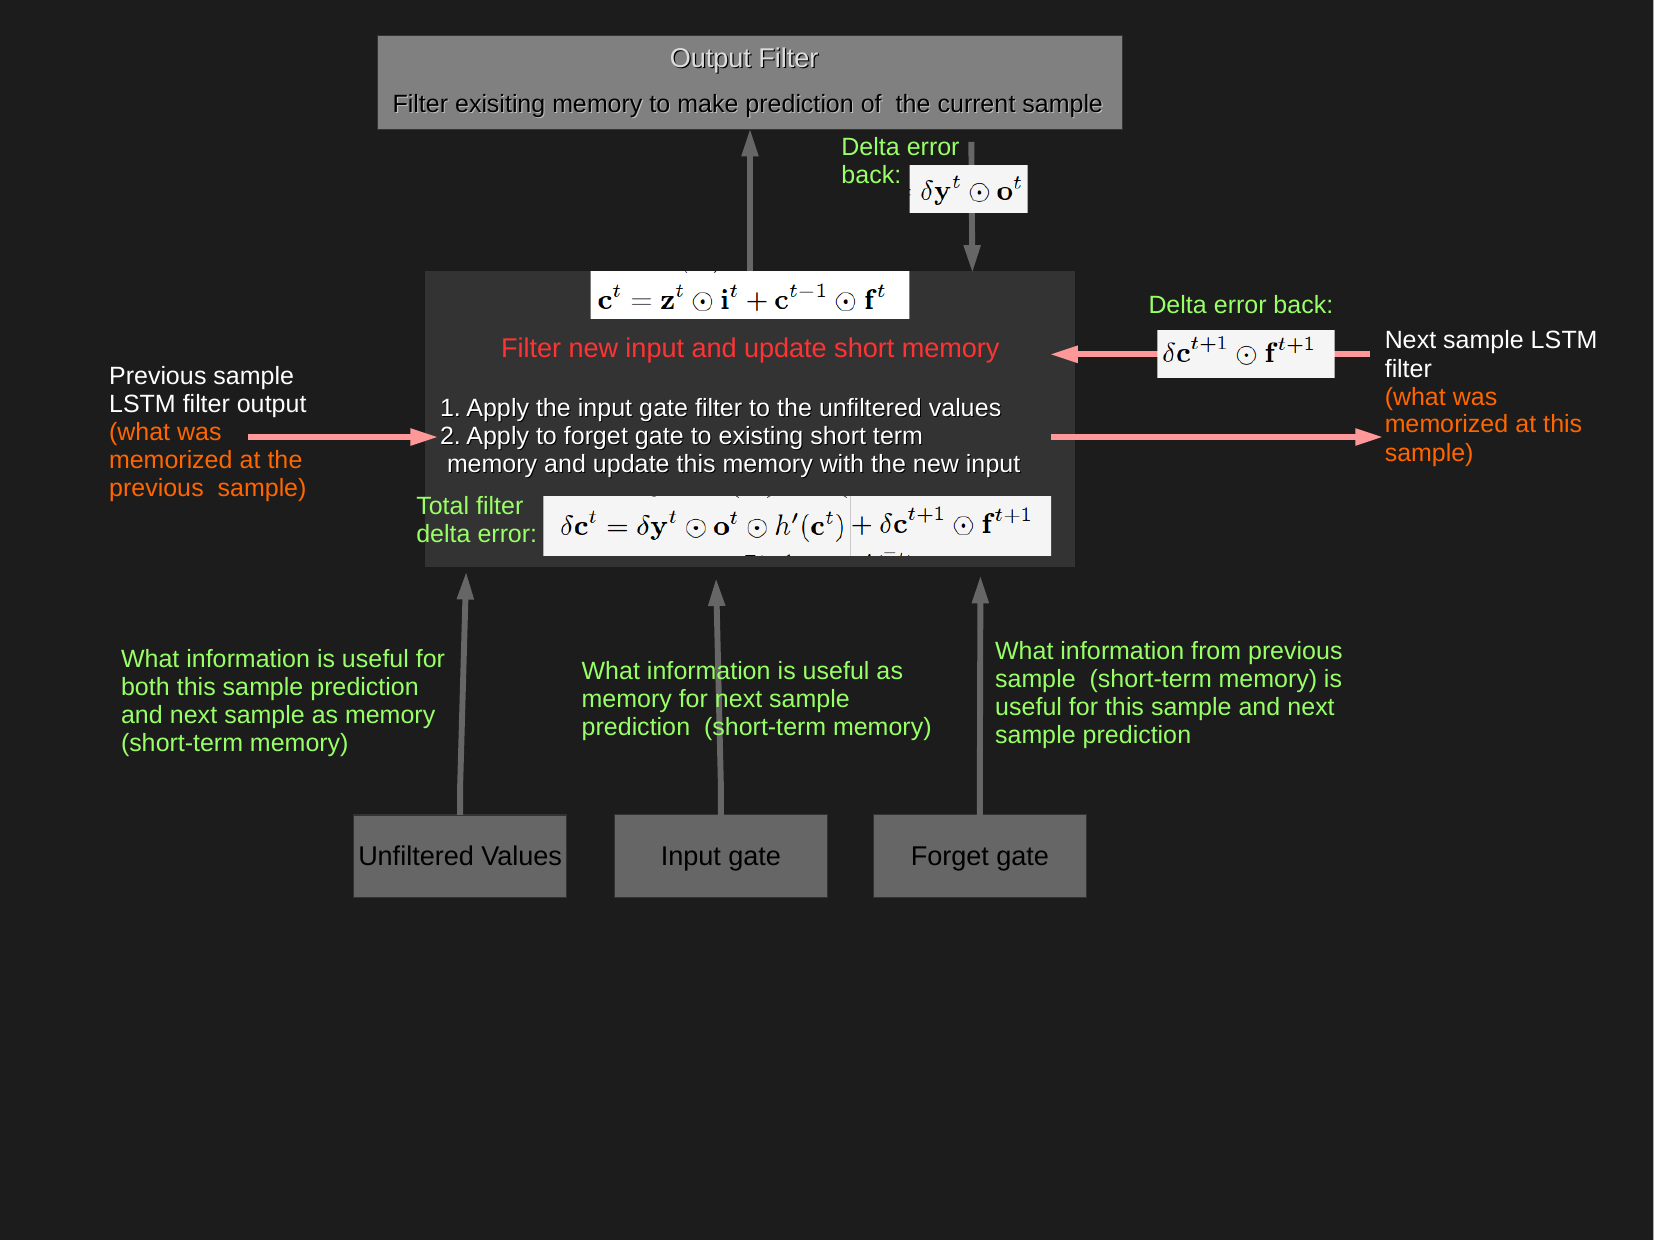

Output Filter
Filter exisiting memory to make prediction of the current sample
Delta error back:
Filter new input and update short memory
1. Apply the input gate filter to the unfiltered values
2. Apply to forget gate to existing short term
 memory and update this memory with the new input
Delta error back:
Next sample LSTM
filter
(what was memorized at this sample)
Previous sample LSTM filter output
(what was memorized at the previous sample)
Total filter delta error:
What information from previous sample (short-term memory) is useful for this sample and next sample prediction
What information is useful for both this sample prediction and next sample as memory
(short-term memory)
What information is useful as memory for next sample
prediction (short-term memory)
Unfiltered Values
Input gate
Forget gate
Unfiltered Values